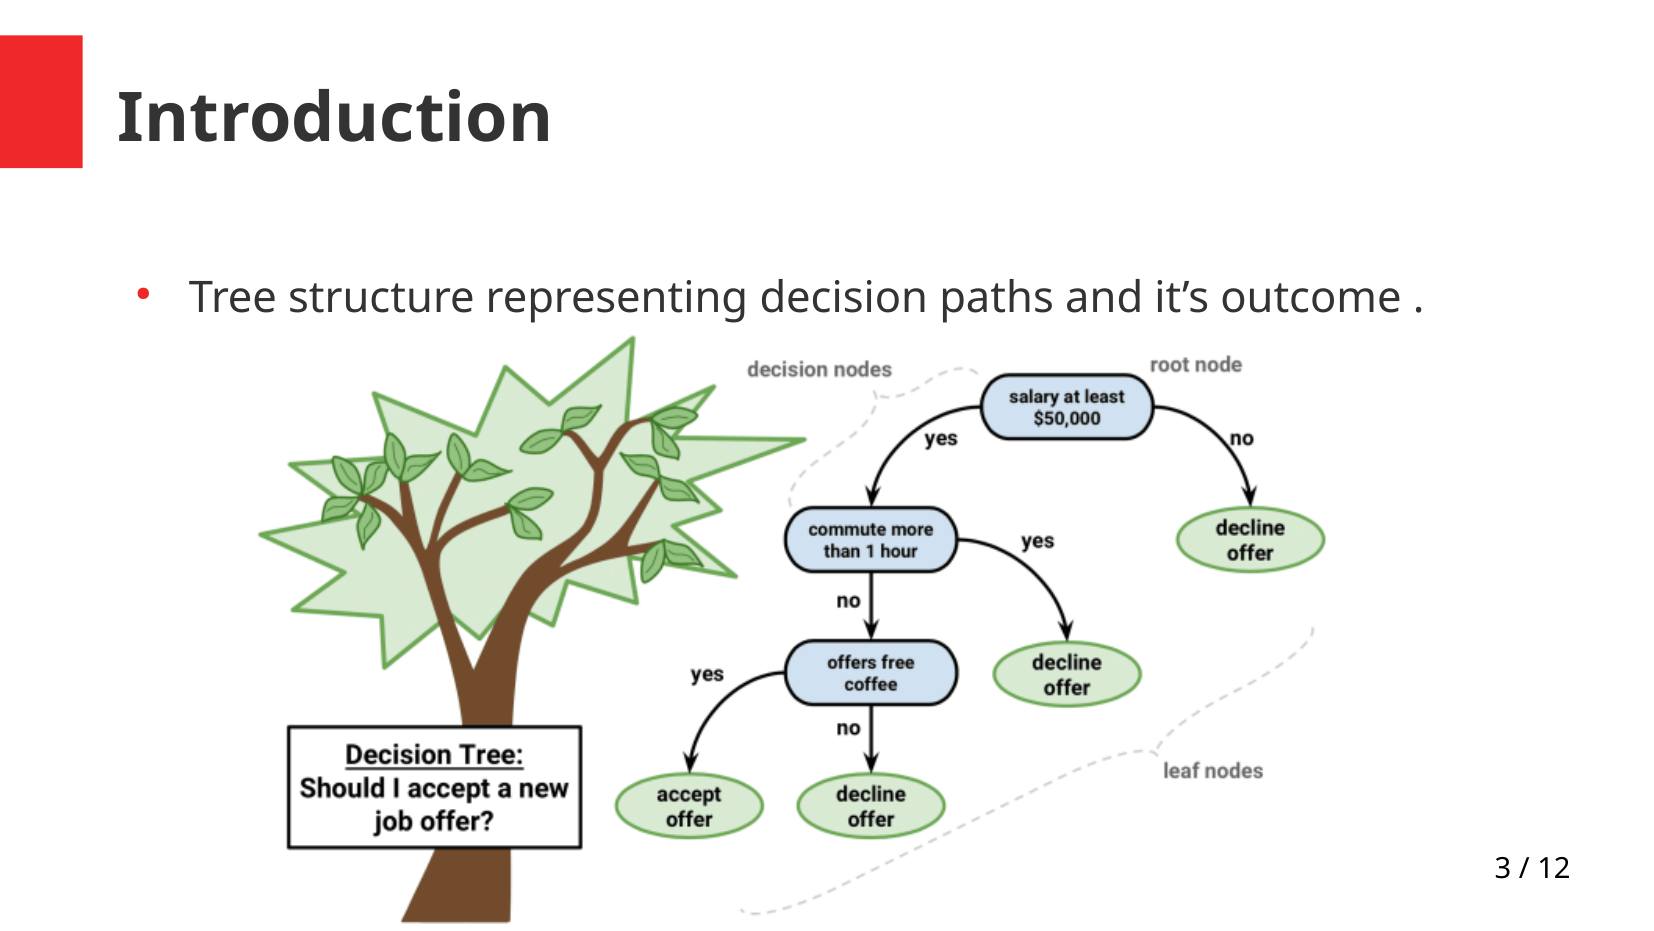

# Introduction
Tree structure representing decision paths and it’s outcome .
3